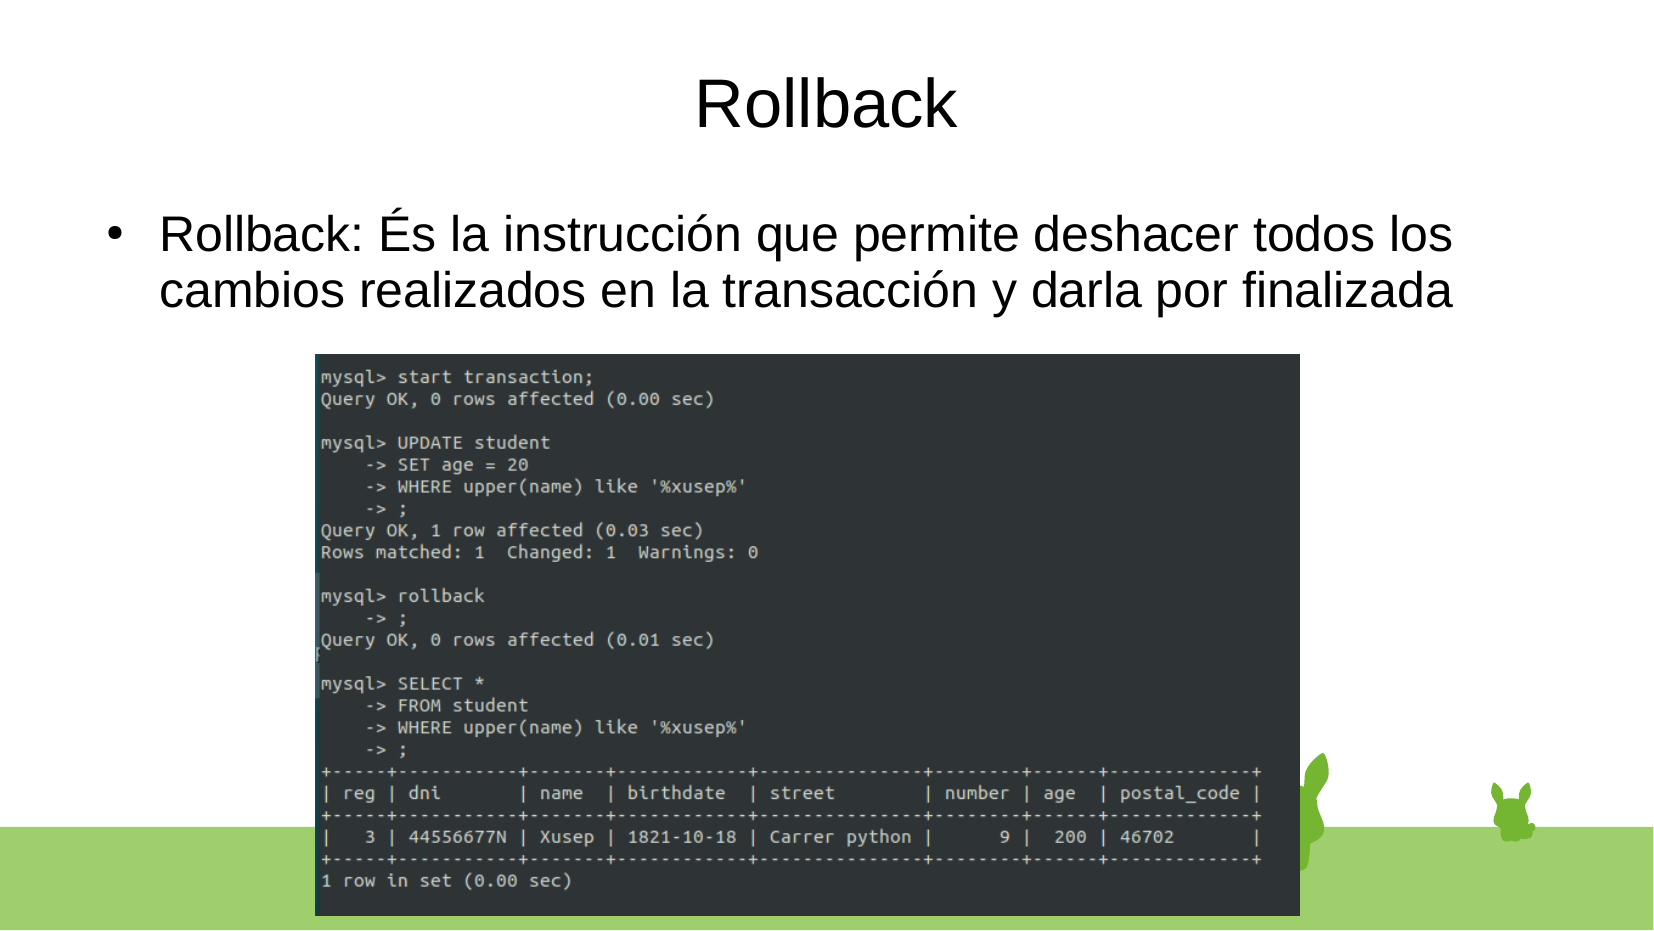

# Rollback
Rollback: És la instrucción que permite deshacer todos los cambios realizados en la transacción y darla por finalizada